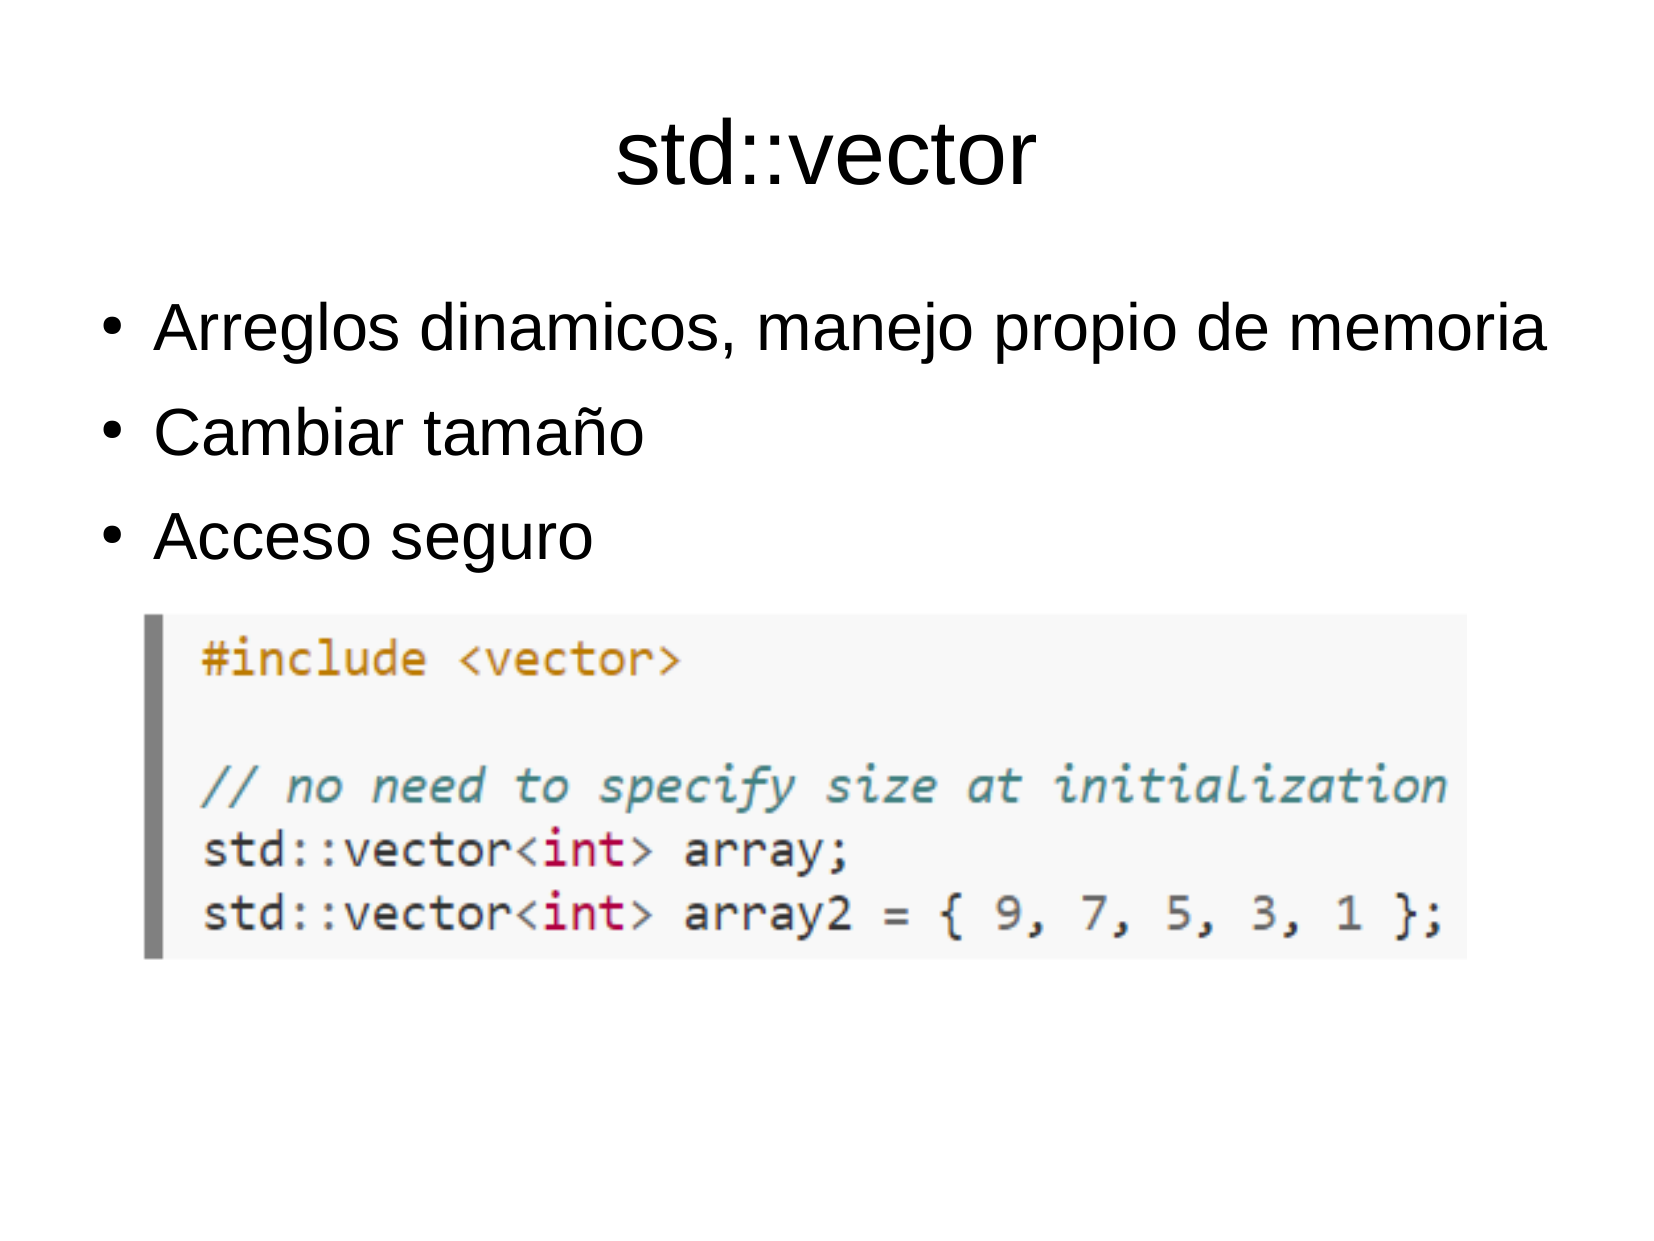

# std::vector
Arreglos dinamicos, manejo propio de memoria
Cambiar tamaño
Acceso seguro